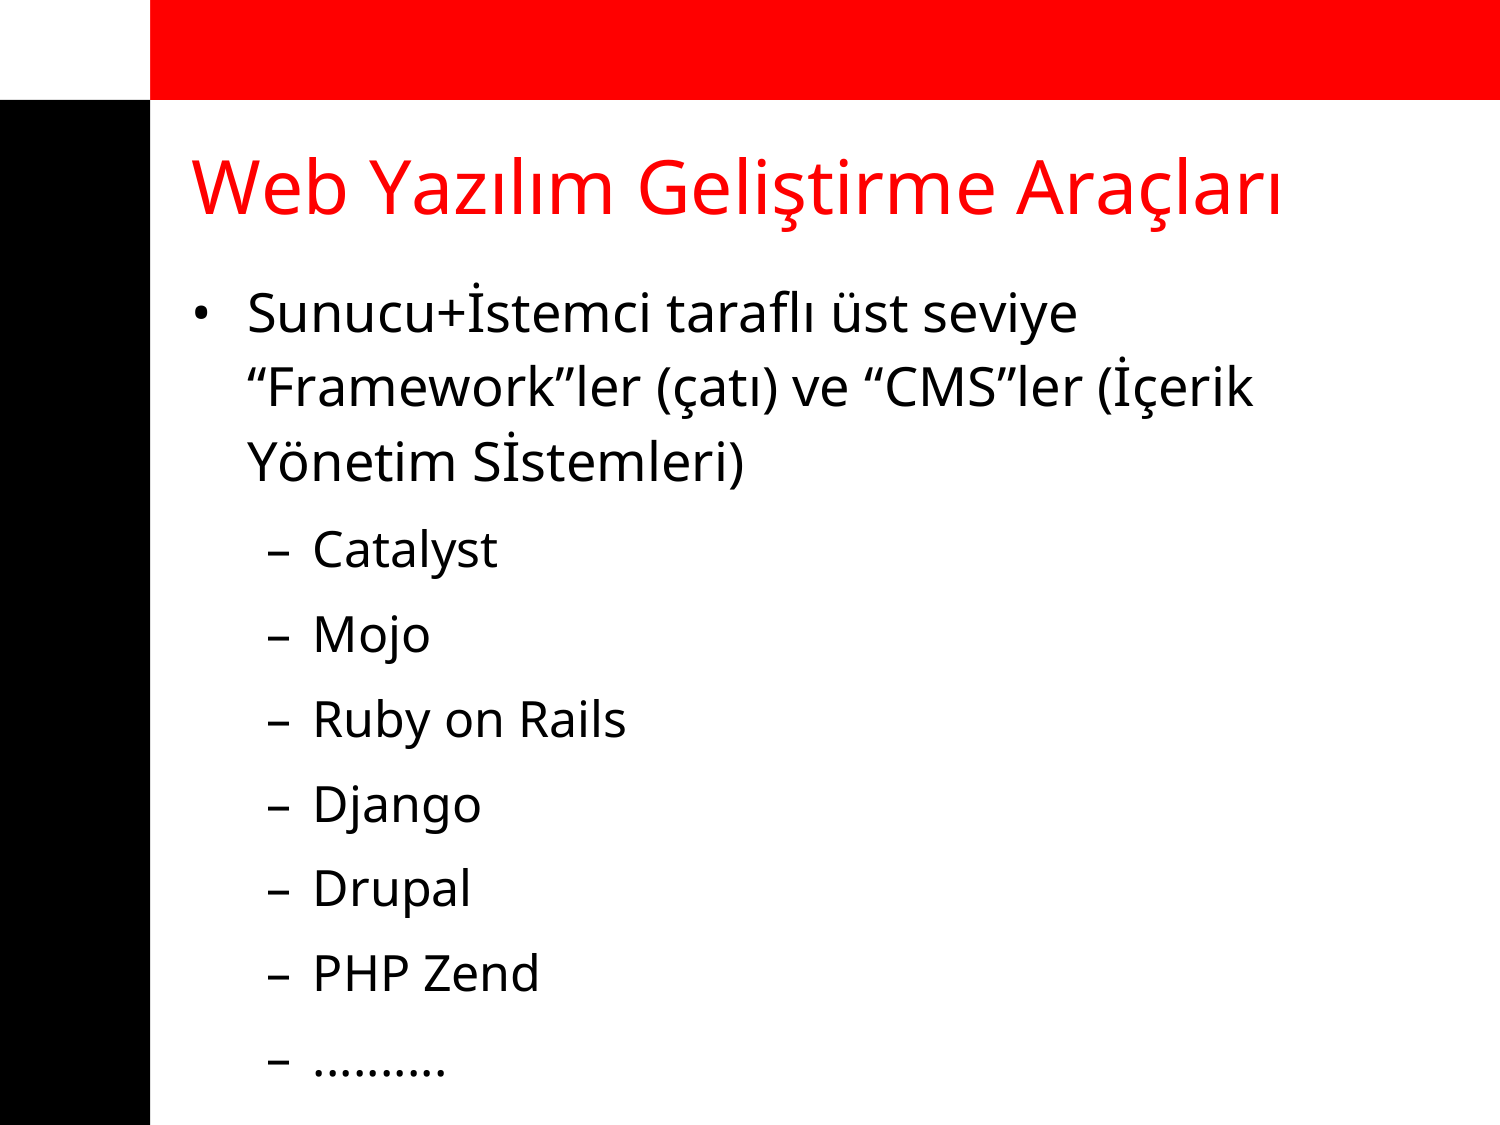

# Web Yazılım Geliştirme Araçları
Sunucu+İstemci taraflı üst seviye “Framework”ler (çatı) ve “CMS”ler (İçerik Yönetim Sİstemleri)
Catalyst
Mojo
Ruby on Rails
Django
Drupal
PHP Zend
..........